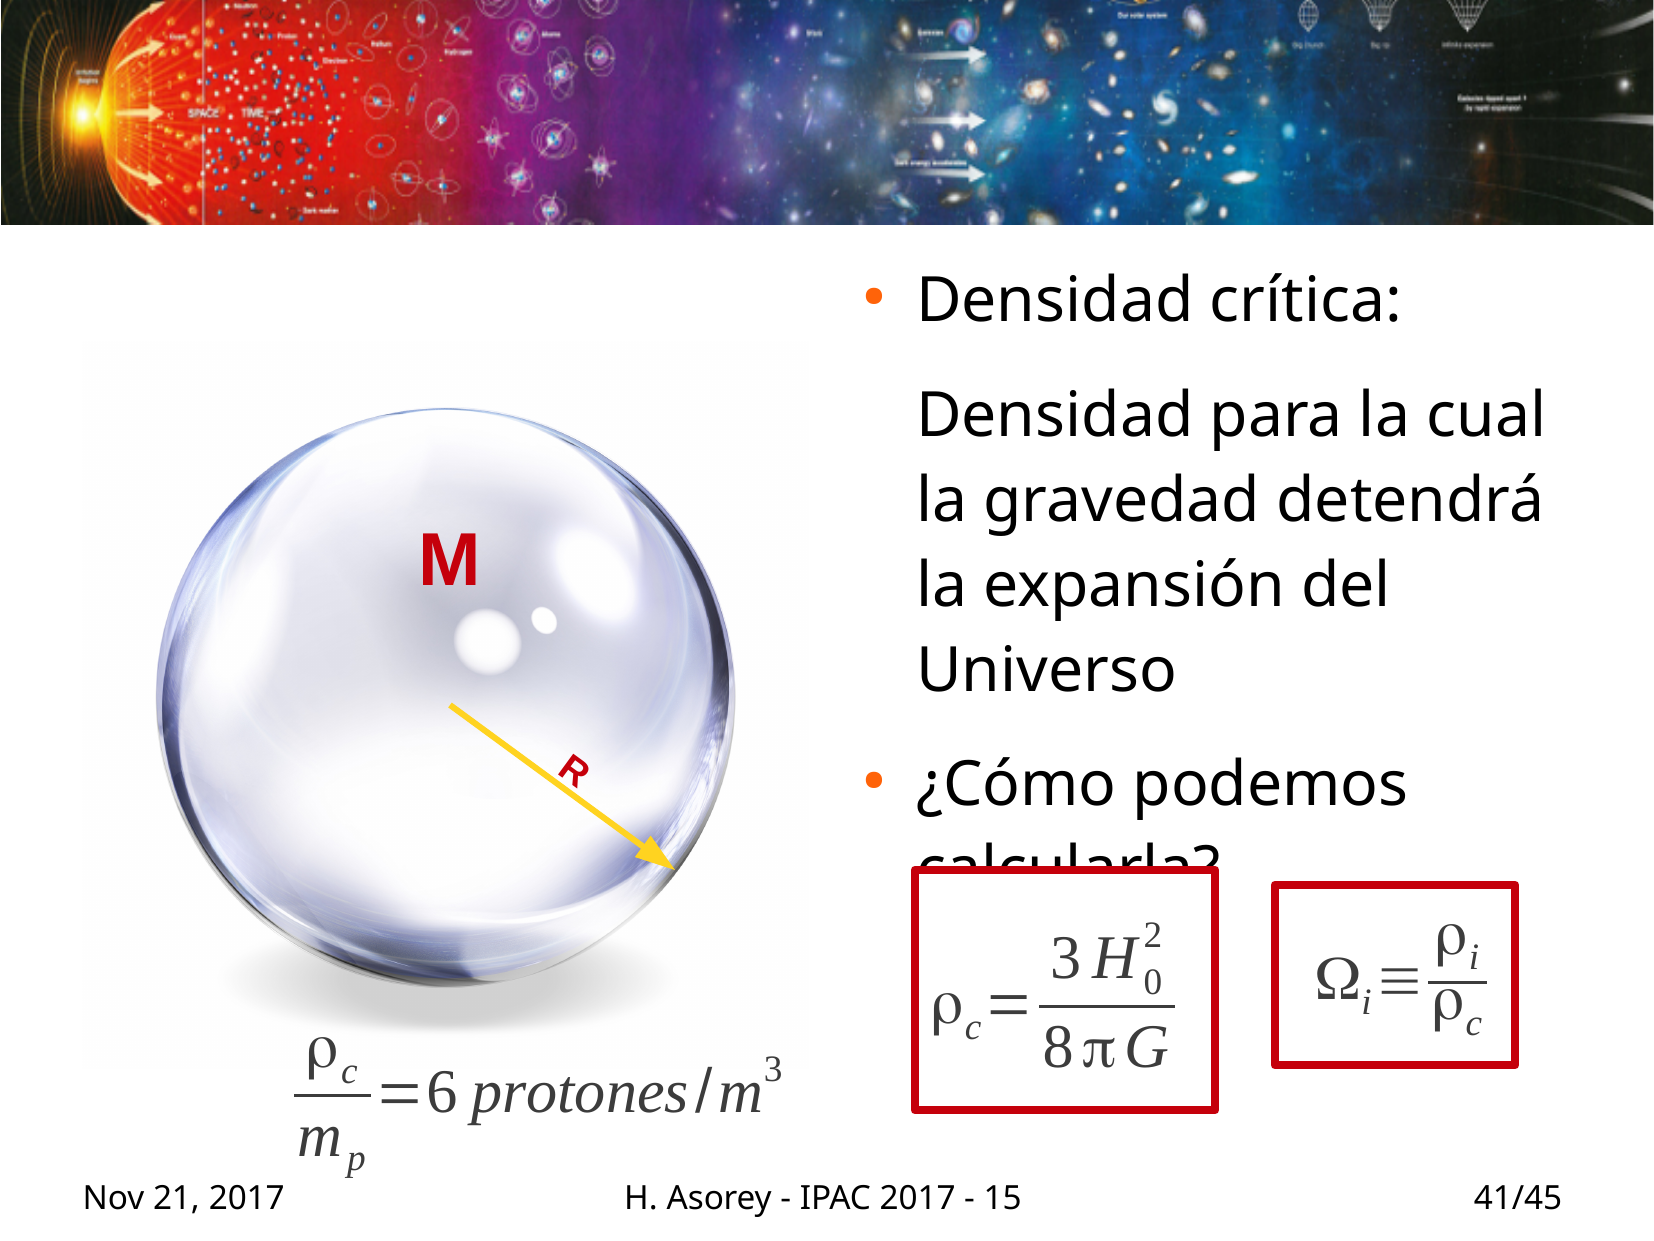

#
Densidad crítica:
Densidad para la cual la gravedad detendrá la expansión del Universo
¿Cómo podemos calcularla?
M
R
Nov 21, 2017
H. Asorey - IPAC 2017 - 15
41